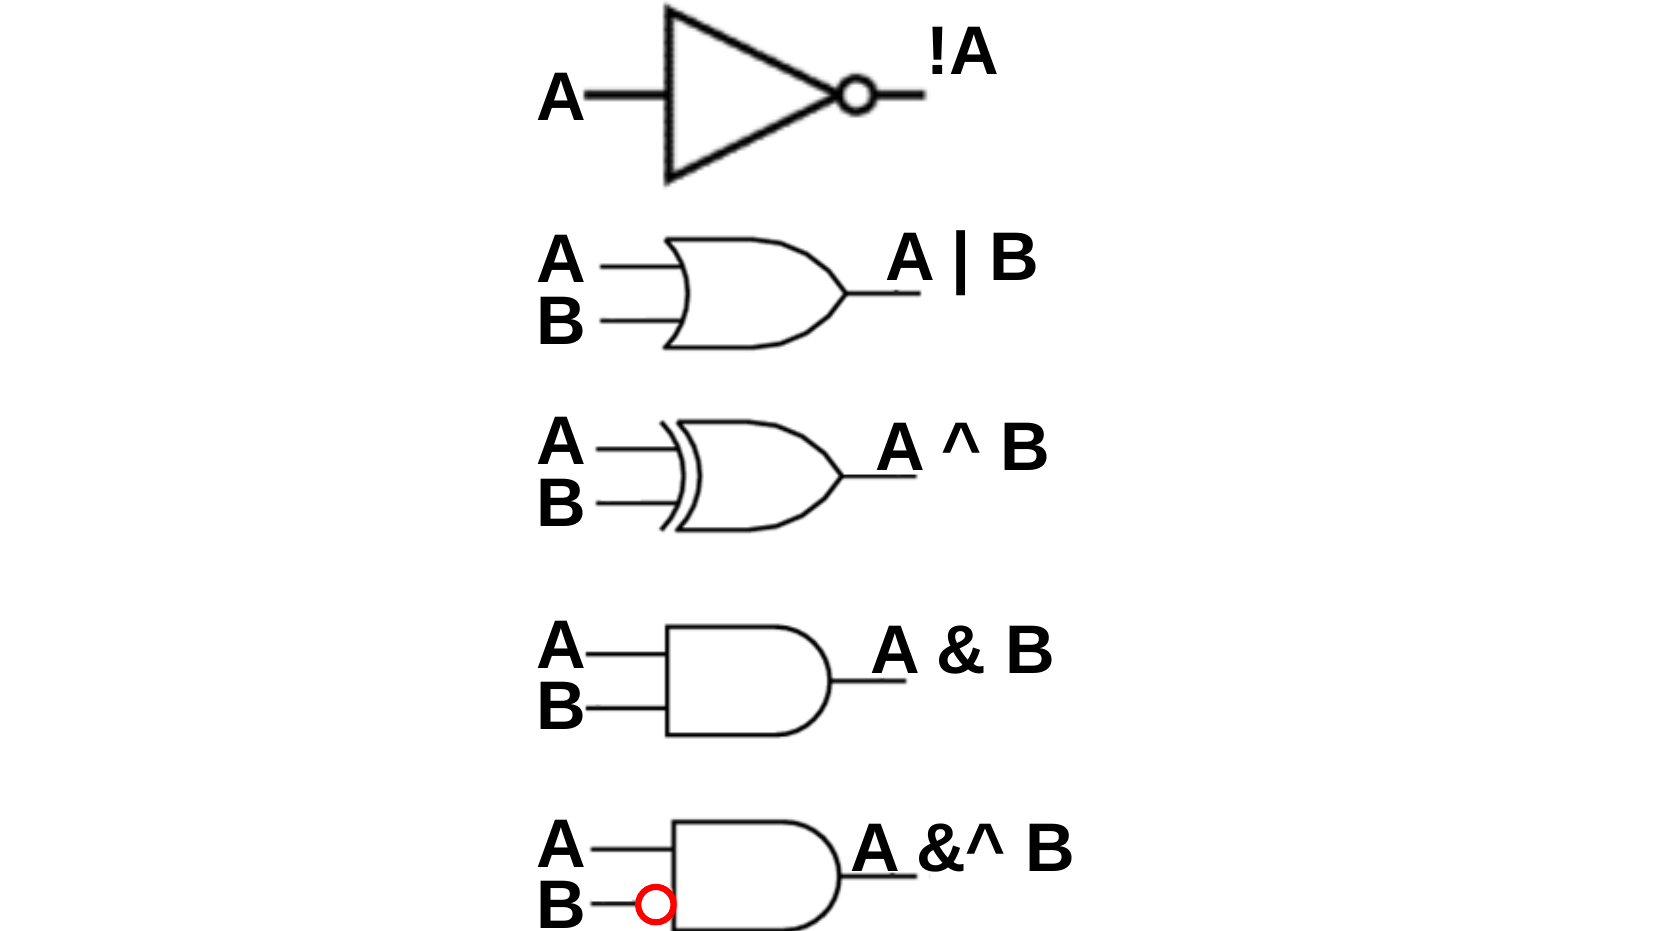

!A
A
A | B
A
B
A ^ B
A
B
A & B
A
B
A &^ B
A
B